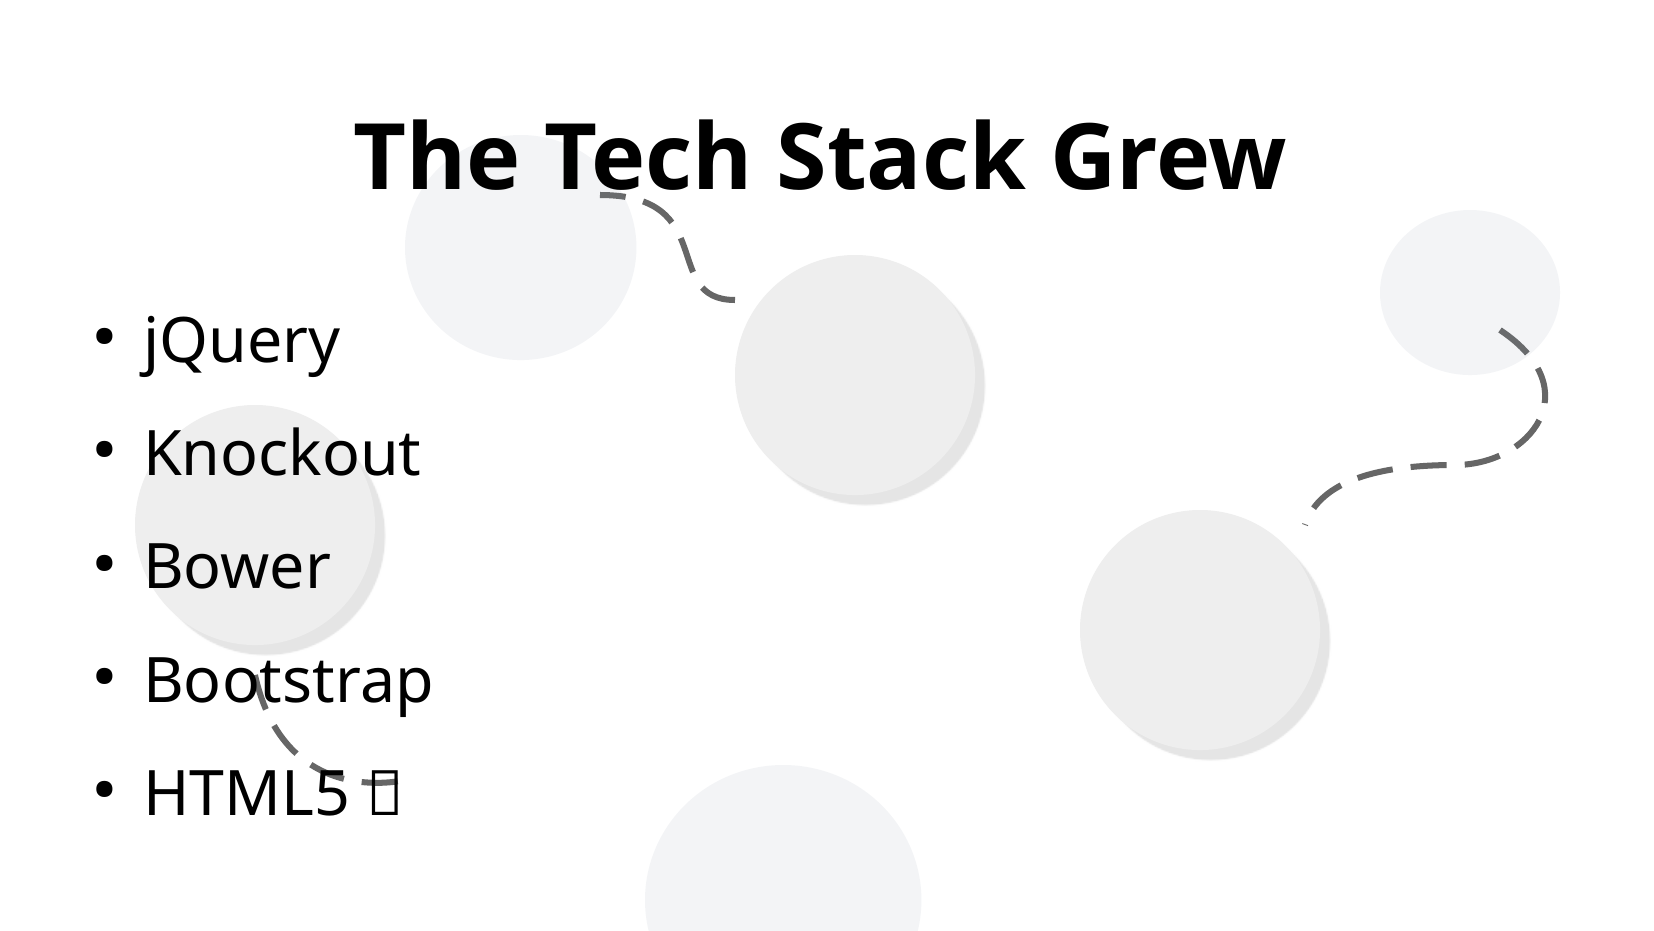

# The Tech Stack Grew
jQuery
Knockout
Bower
Bootstrap
HTML5 🎉